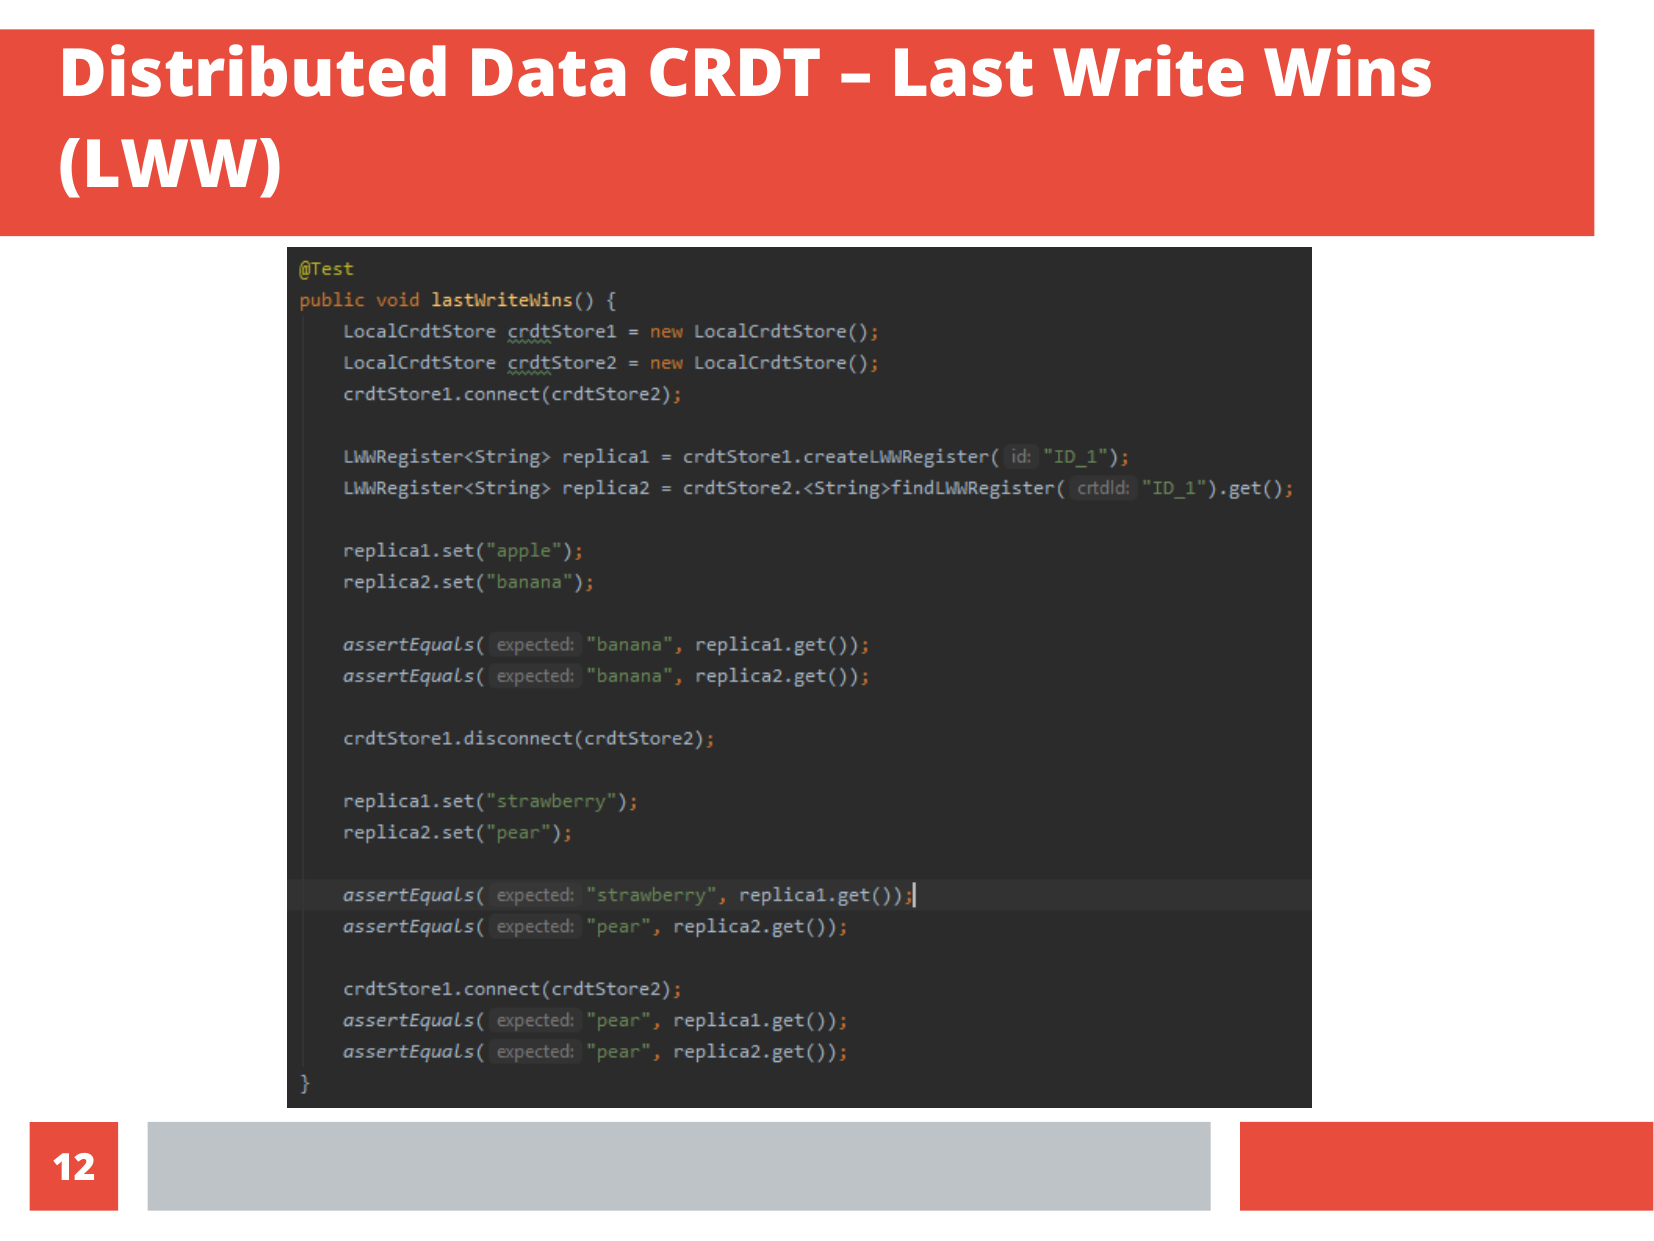

# Distributed Data CRDT – Last Write Wins (LWW)
12